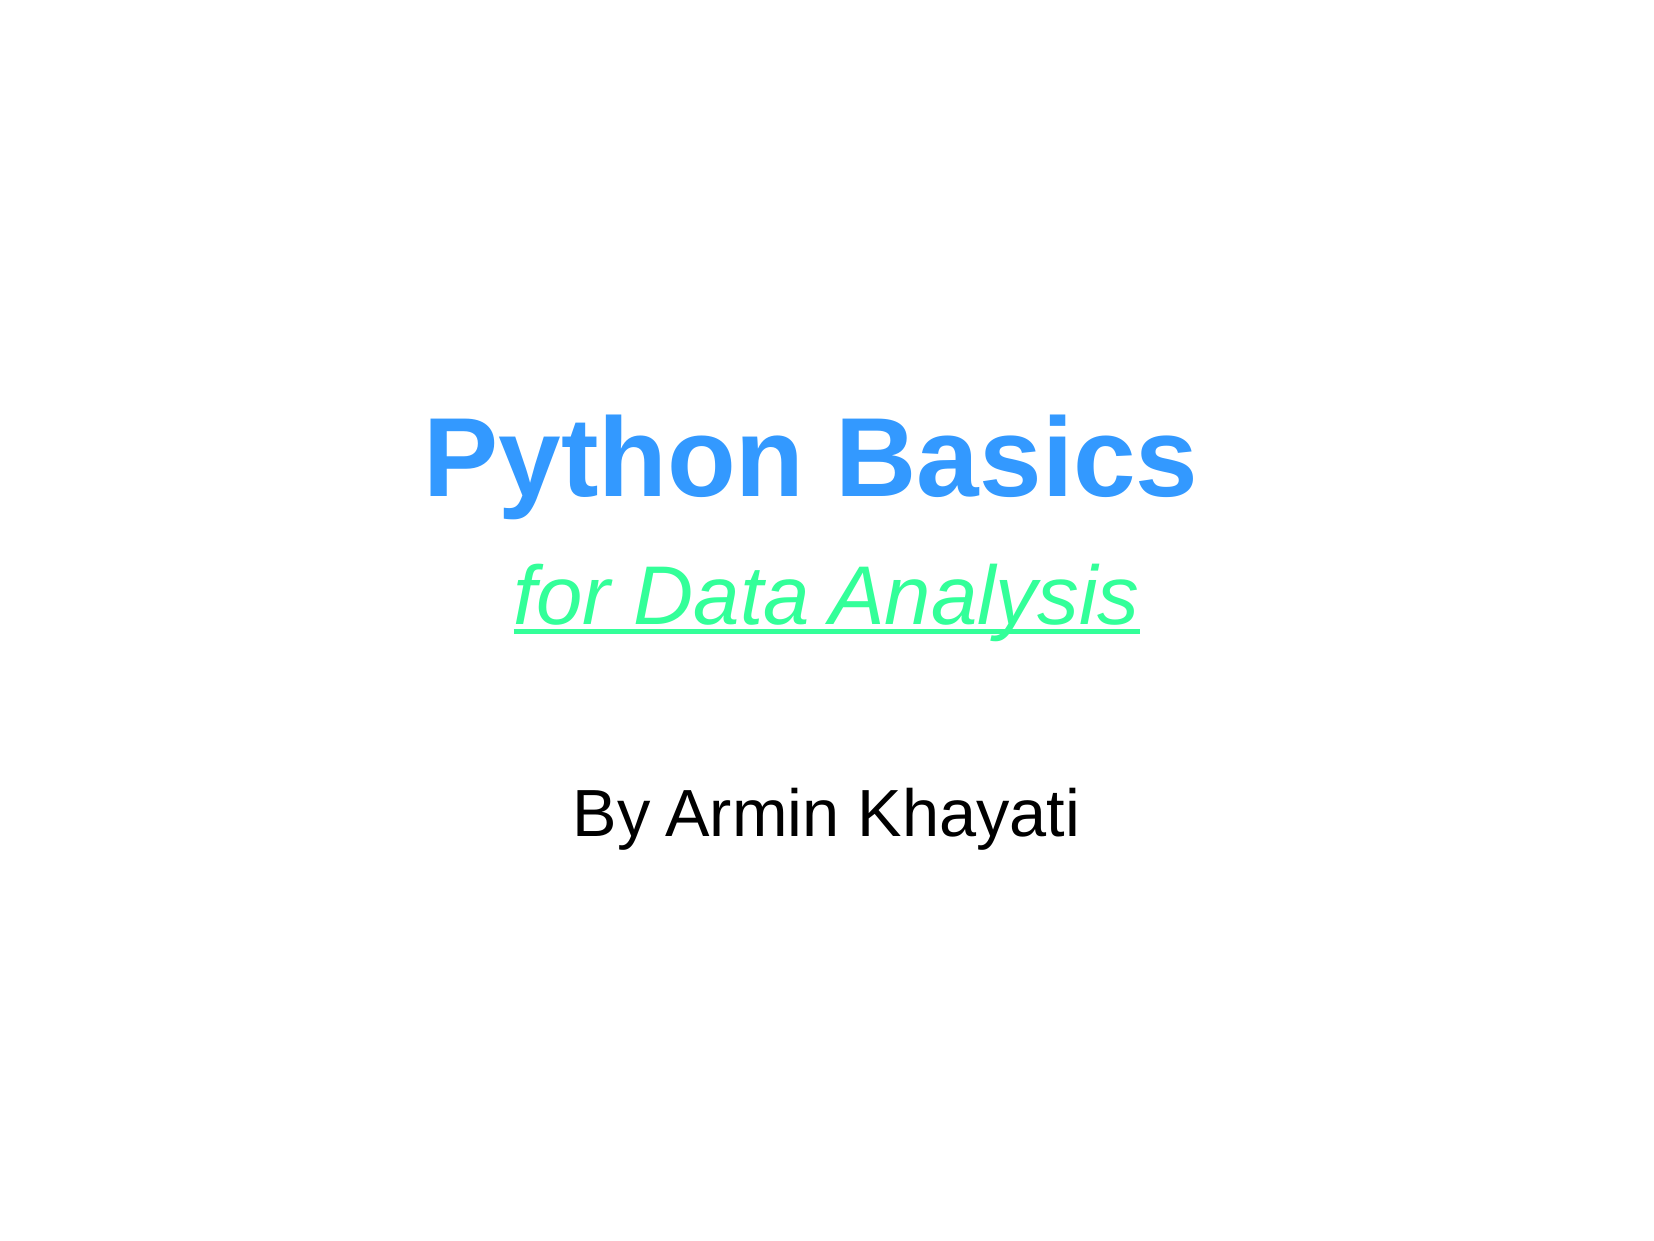

# Python Basics
for Data Analysis
By Armin Khayati